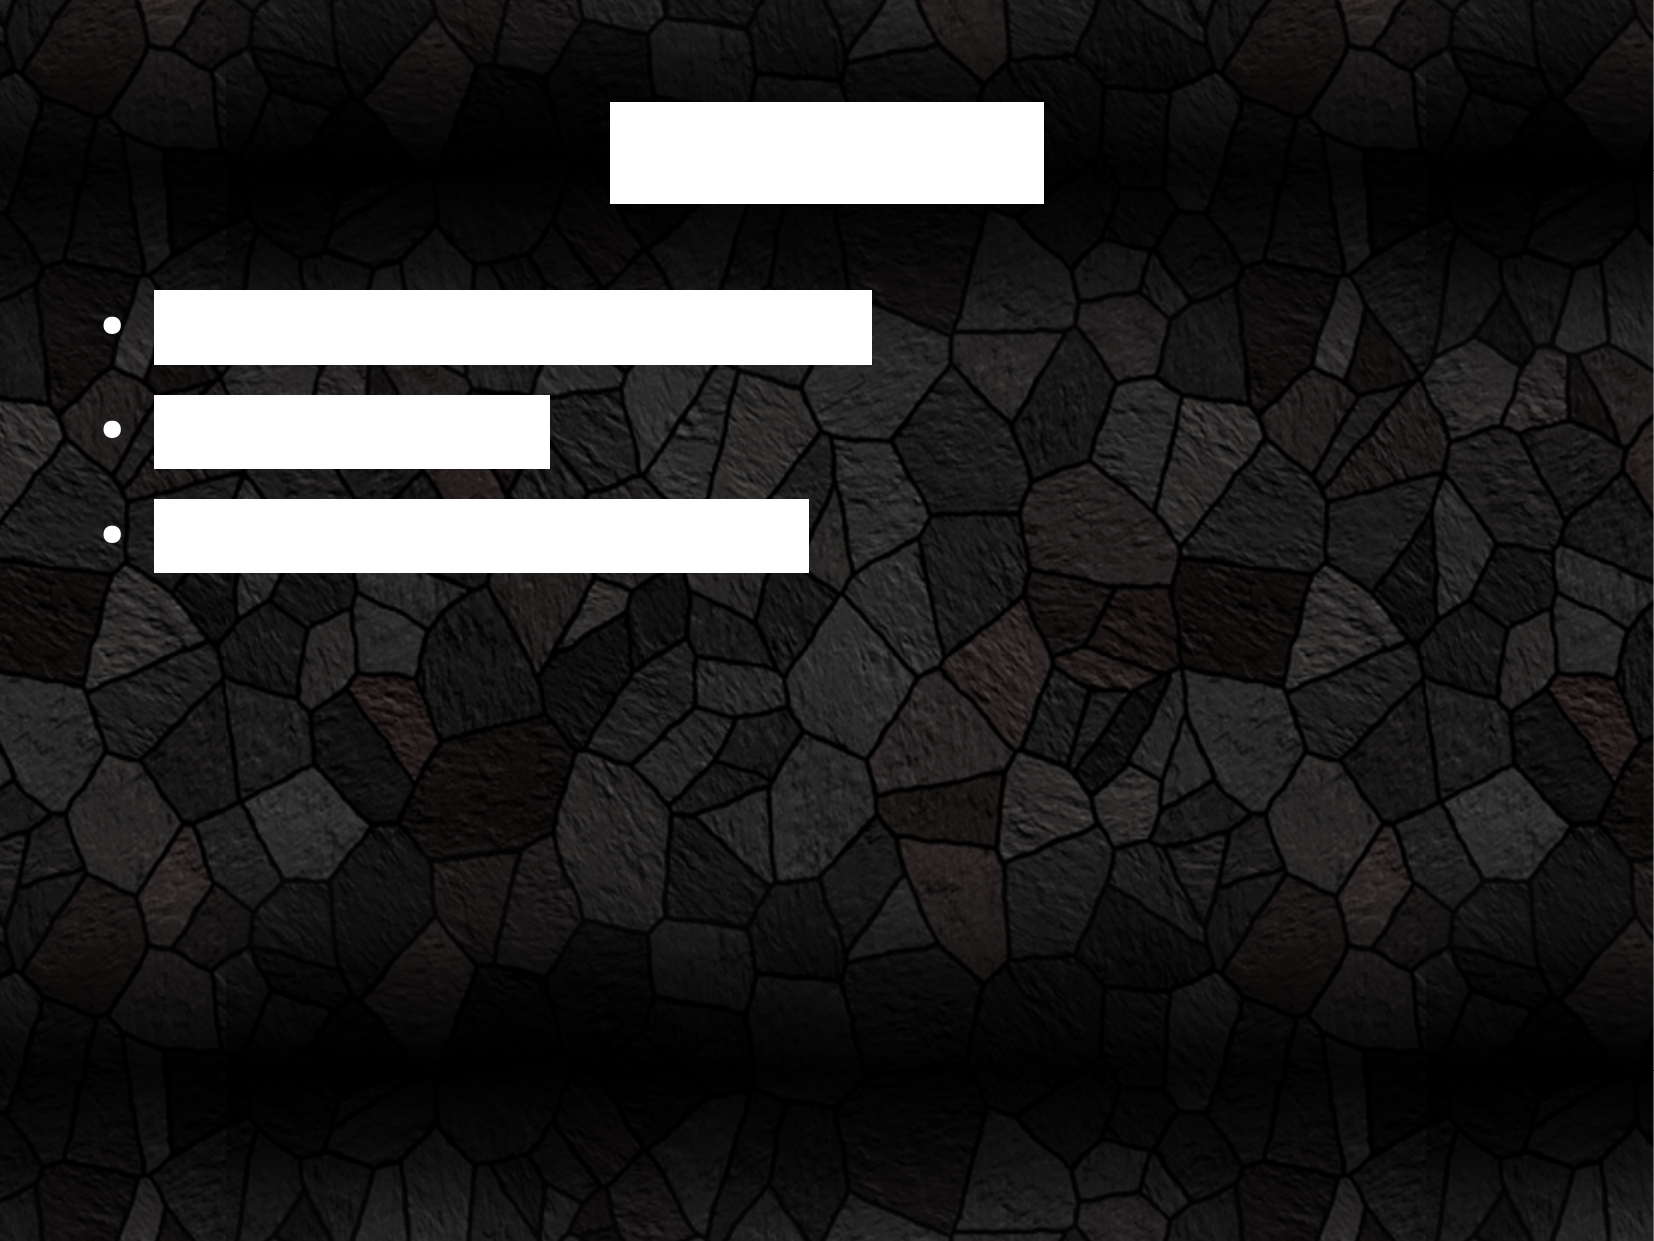

# QuerySets
Conjuntos de resultados
Lazy Loading
Se pueden encadenar